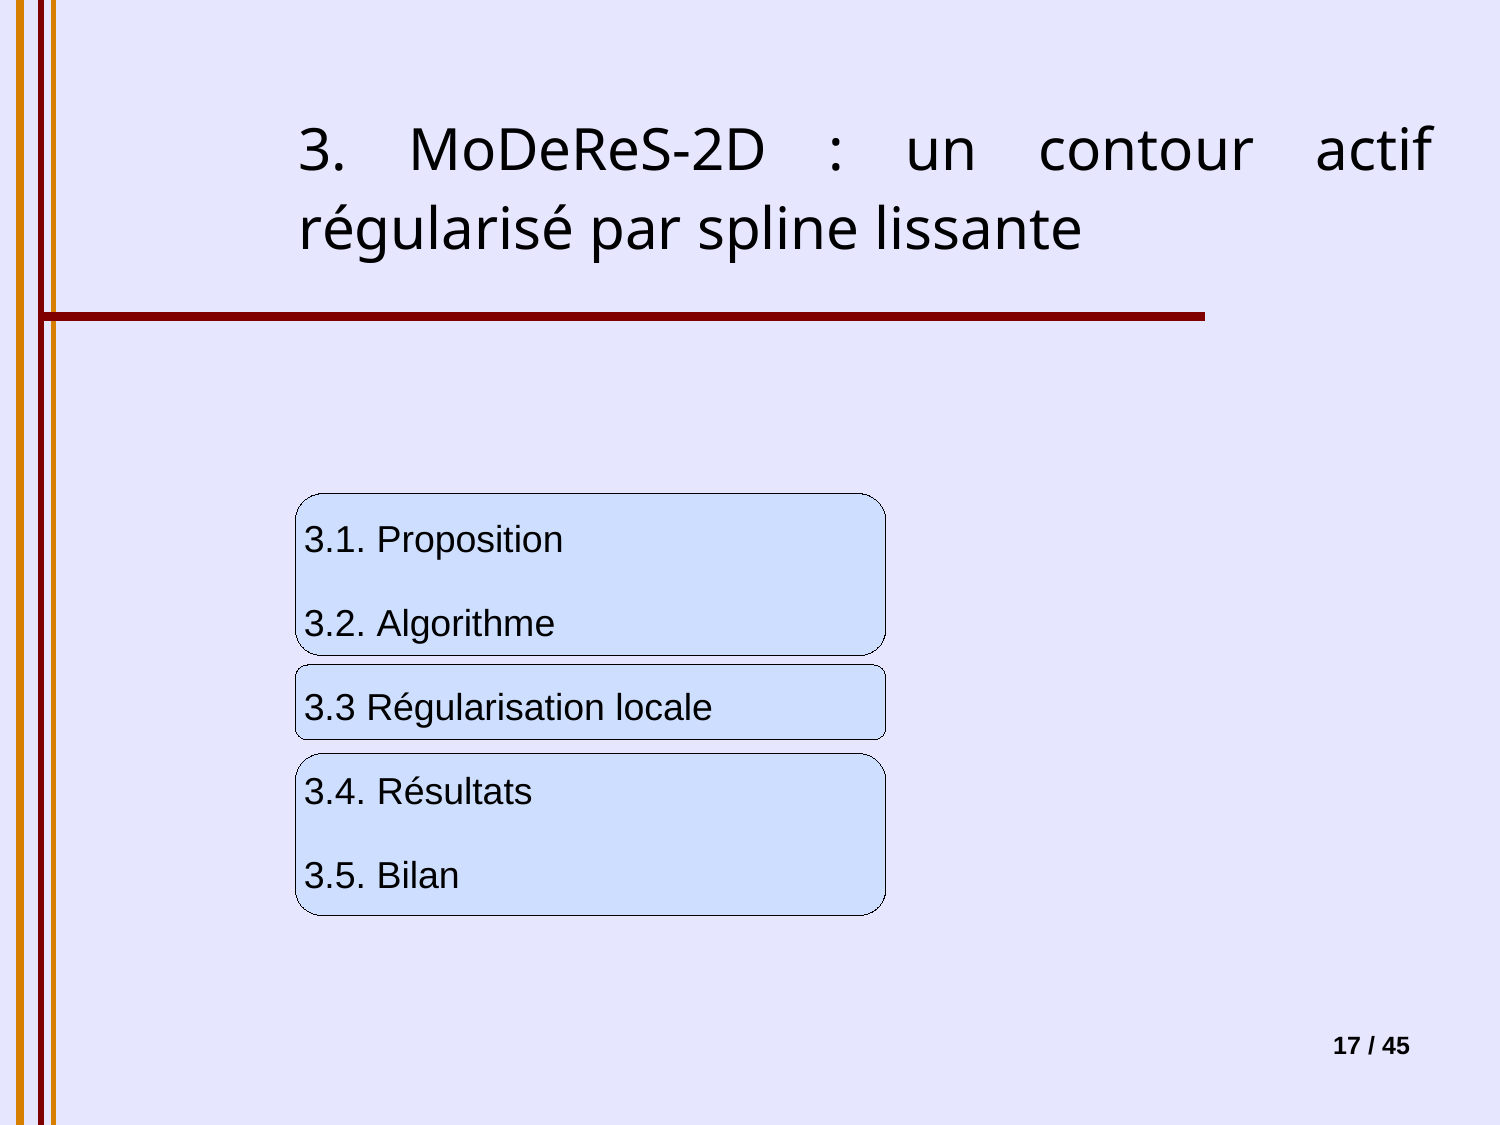

# 3. MoDeReS-2D : un contour actif régularisé par spline lissante
3.1. Proposition
3.2. Algorithme
3.3 Régularisation locale
3.4. Résultats
3.5. Bilan
17